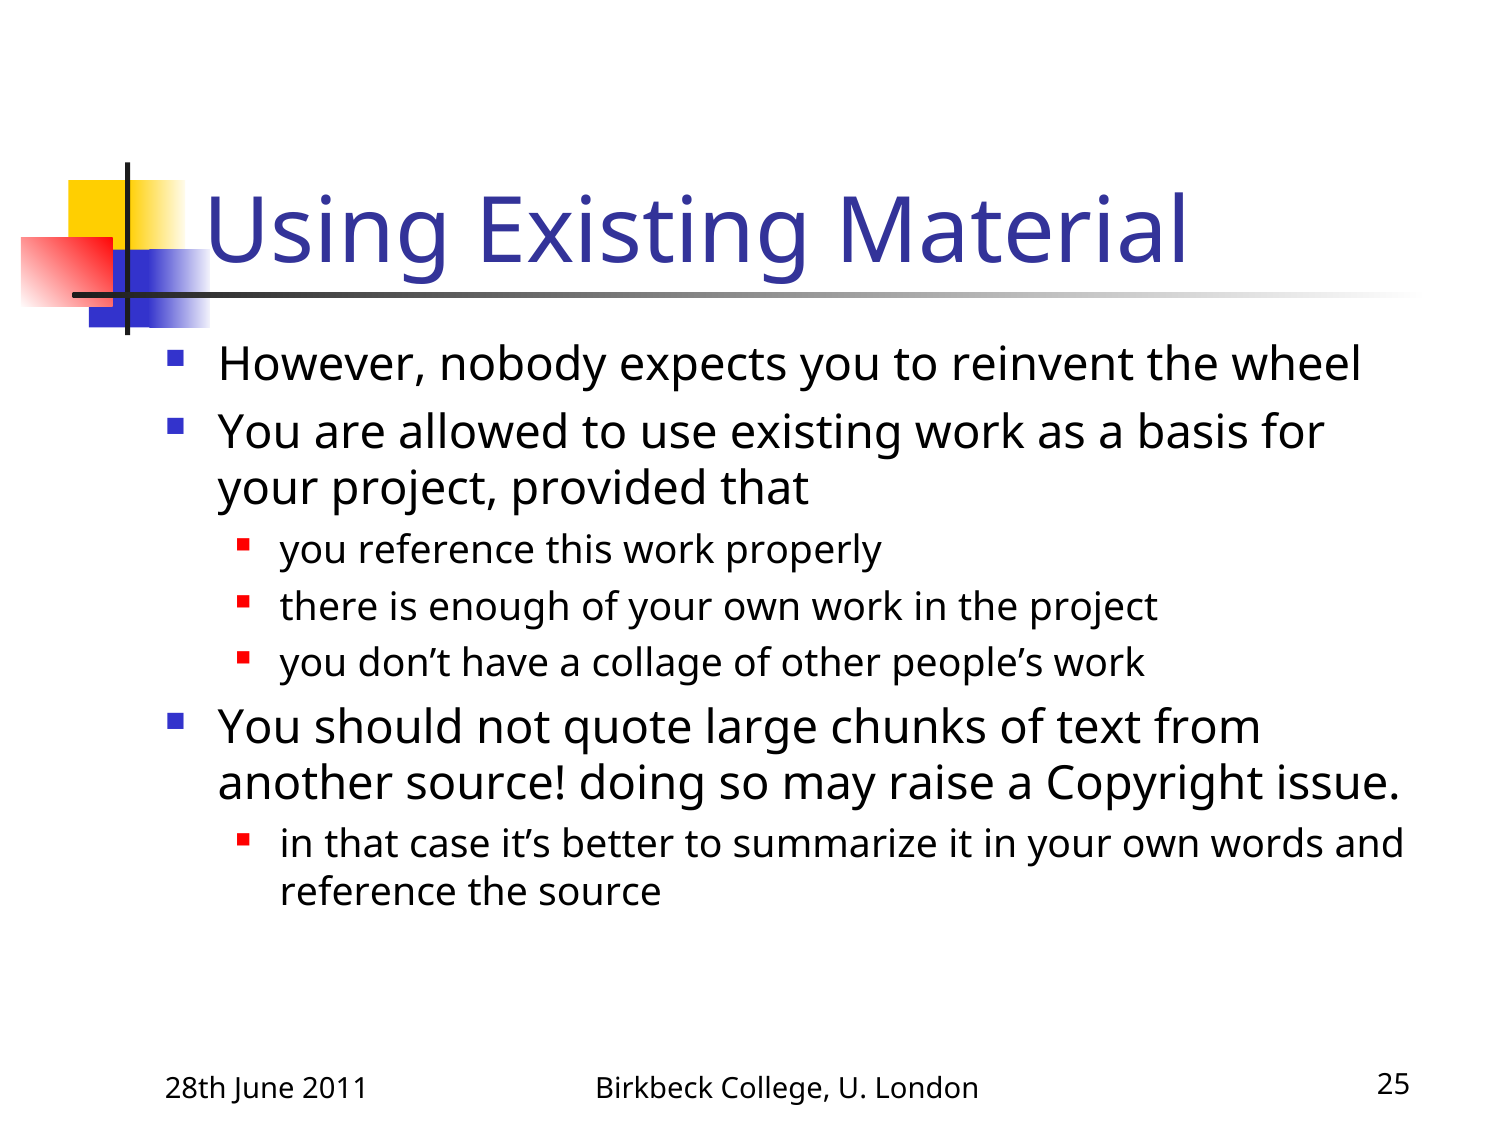

# Using Existing Material
However, nobody expects you to reinvent the wheel
You are allowed to use existing work as a basis for your project, provided that
you reference this work properly
there is enough of your own work in the project
you don’t have a collage of other people’s work
You should not quote large chunks of text from another source! doing so may raise a Copyright issue.
in that case it’s better to summarize it in your own words and reference the source
28th June 2011
Birkbeck College, U. London